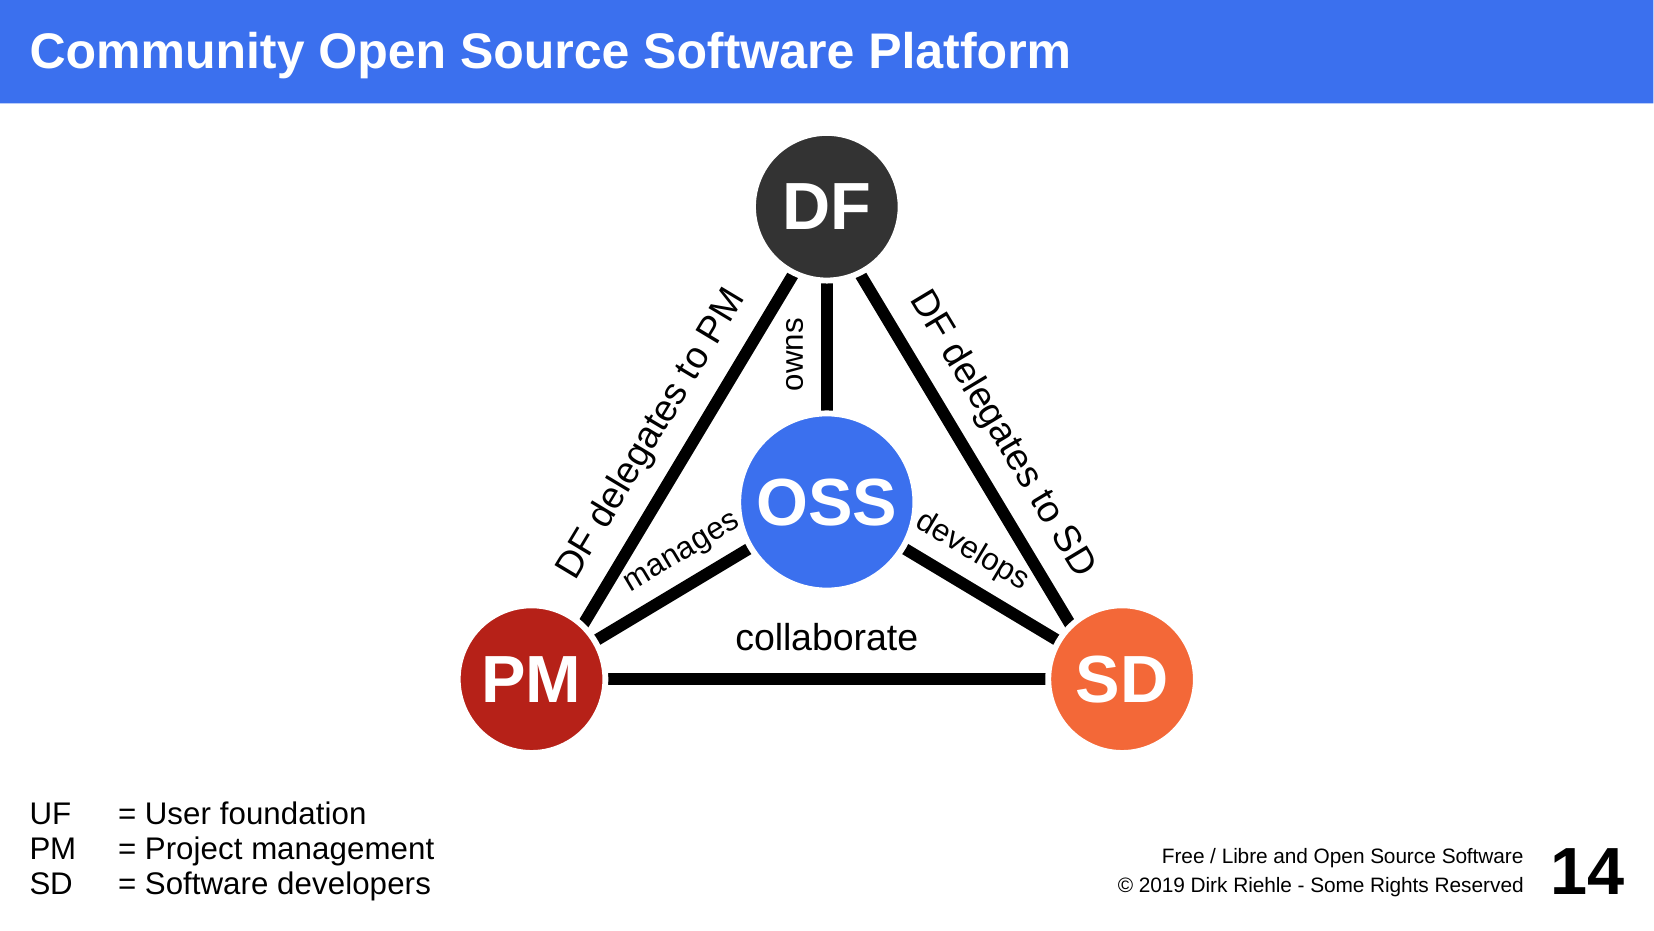

# Community Open Source Software Platform
DF
owns
DF delegates to PM
DF delegates to SD
OSS
 manages
develops
PM
SD
collaborate
UF	= User foundation
PM	= Project management
SD	= Software developers
Free / Libre and Open Source Software
14
© 2019 Dirk Riehle - Some Rights Reserved